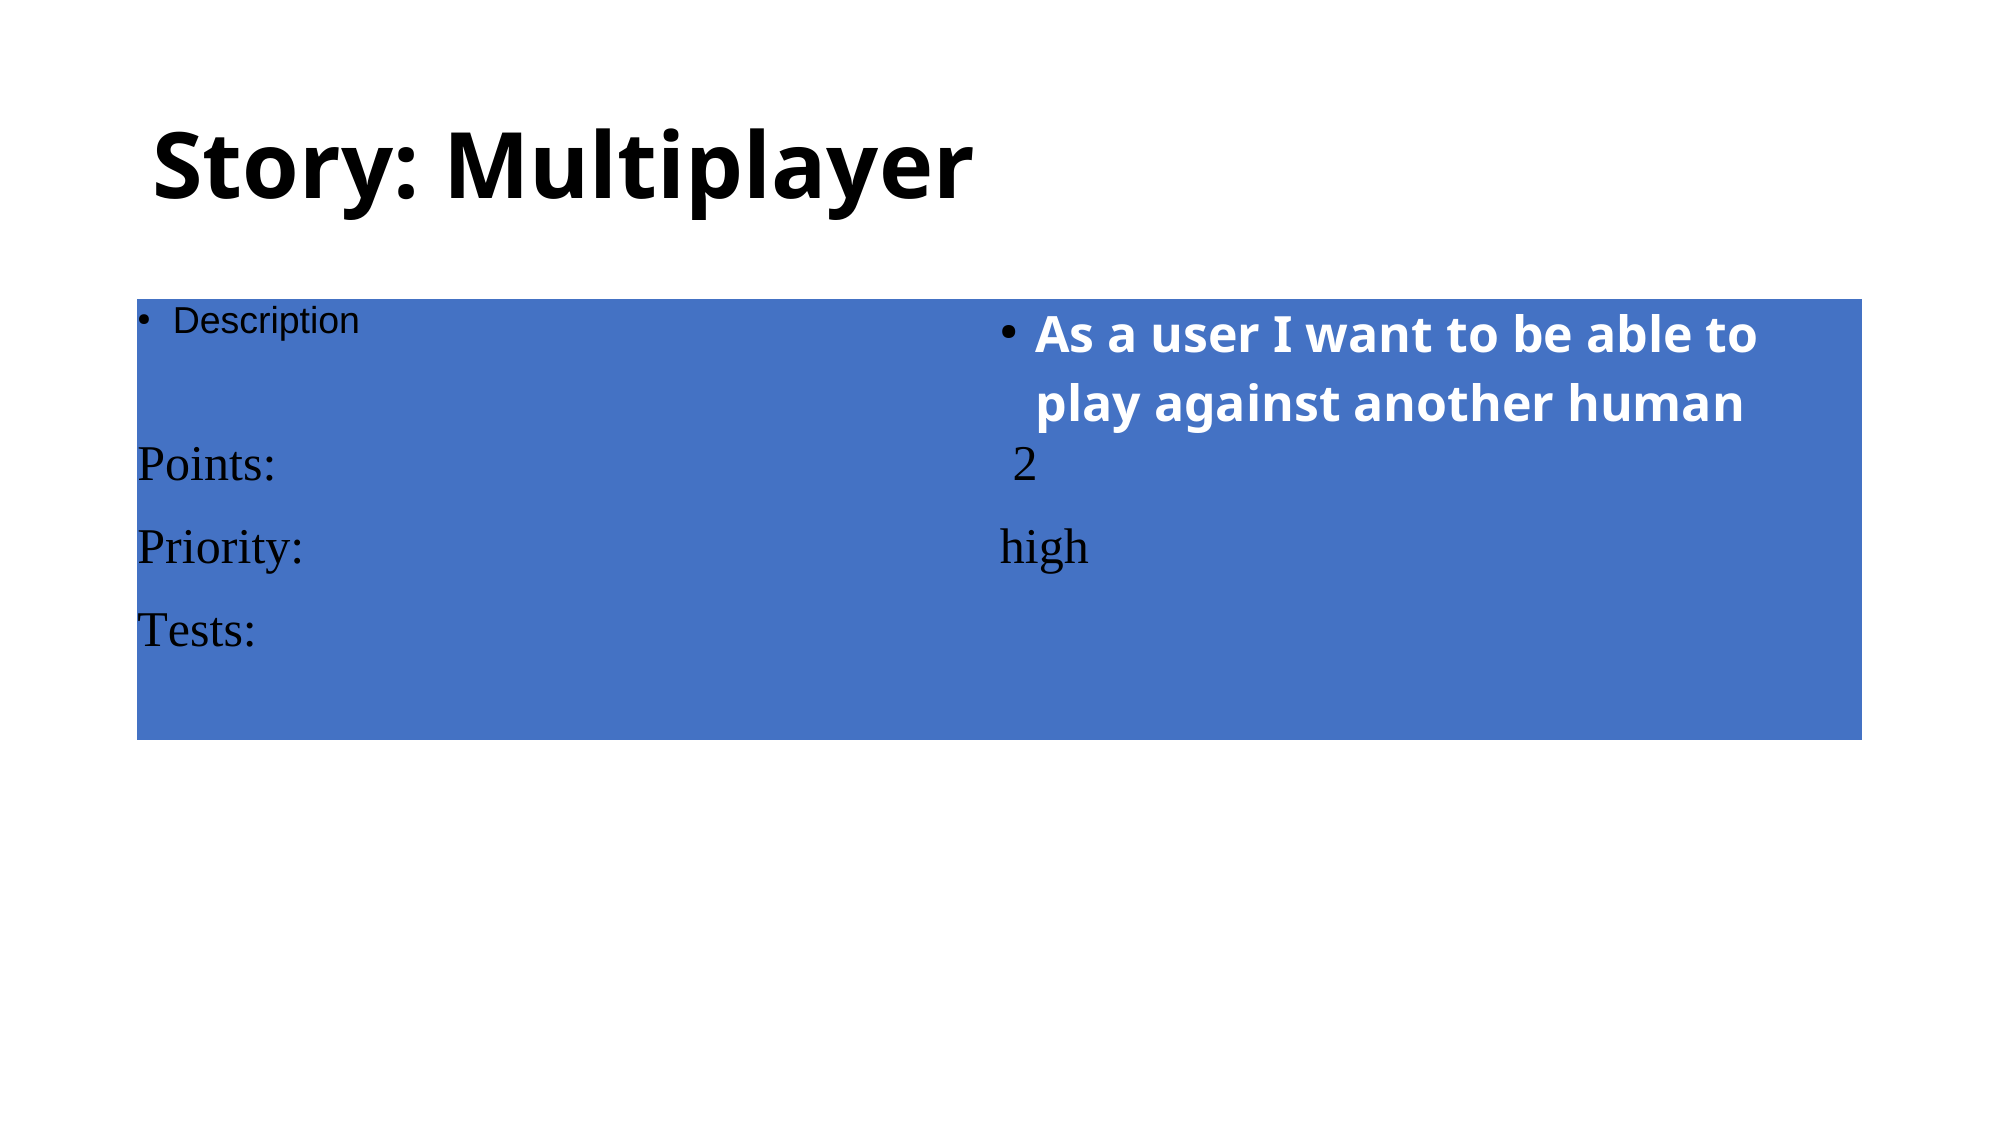

# Story: Multiplayer
| Description | As a user I want to be able to play against another human |
| --- | --- |
| Points: | 2 |
| Priority: | high |
| Tests: | |
| | |